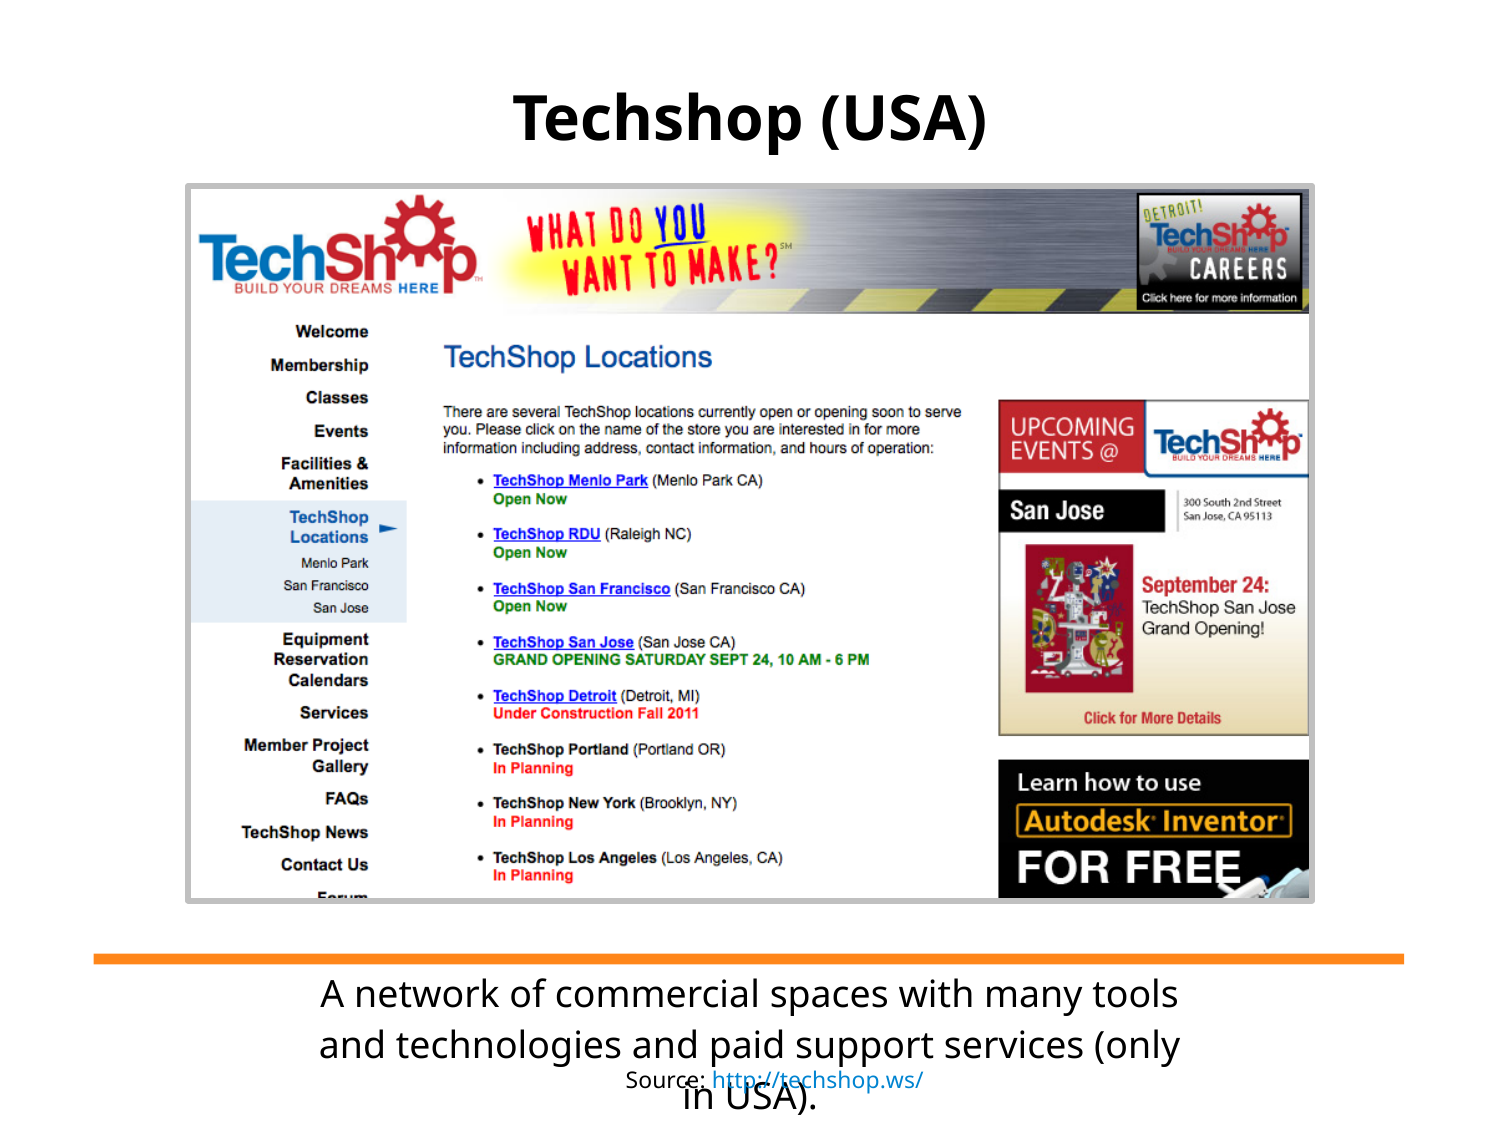

# Techshop (USA)
A network of commercial spaces with many tools and technologies and paid support services (only in USA).
Source: http://techshop.ws/